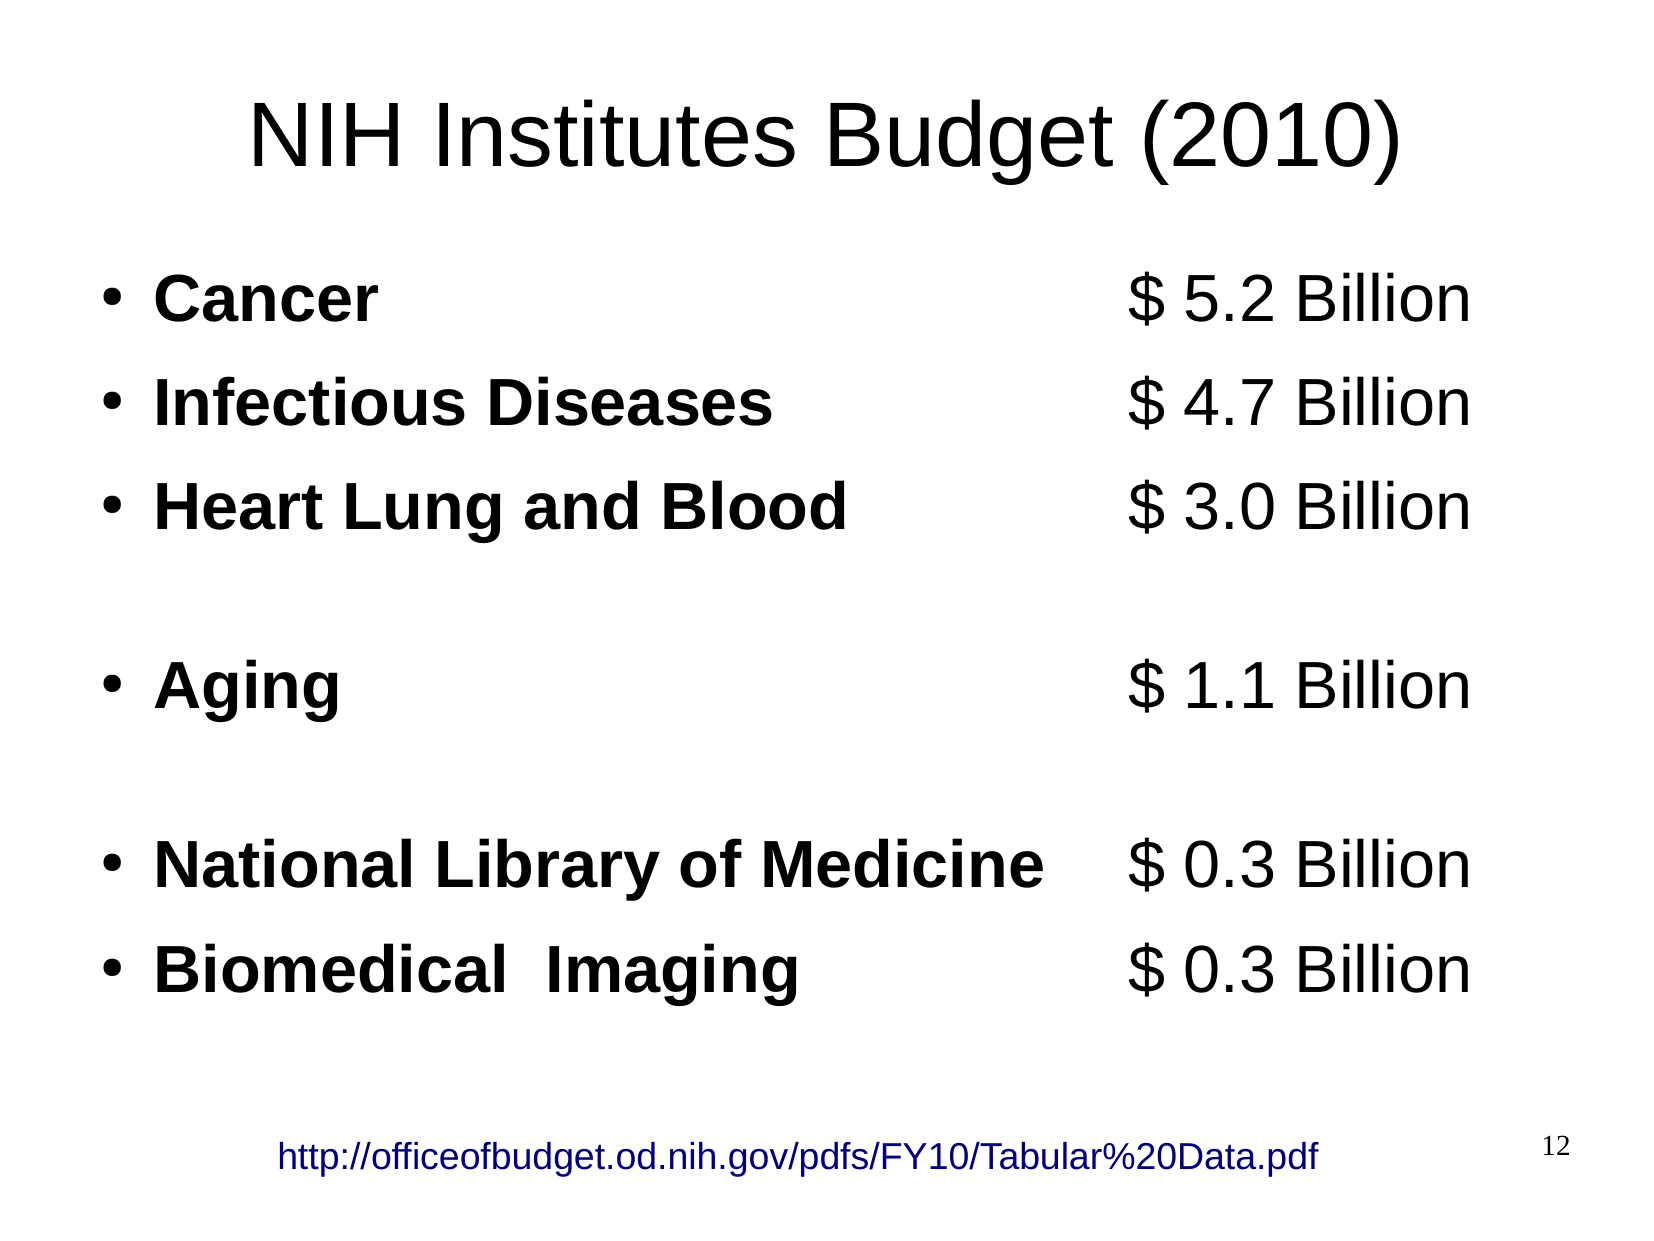

# NIH Institutes Budget (2010)
Cancer										$ 5.2 Billion
Infectious Diseases					$ 4.7 Billion
Heart Lung and Blood				$ 3.0 Billion
Aging											$ 1.1 Billion
National Library of Medicine 	$ 0.3 Billion
Biomedical Imaging				 	$ 0.3 Billion
http://officeofbudget.od.nih.gov/pdfs/FY10/Tabular%20Data.pdf
12